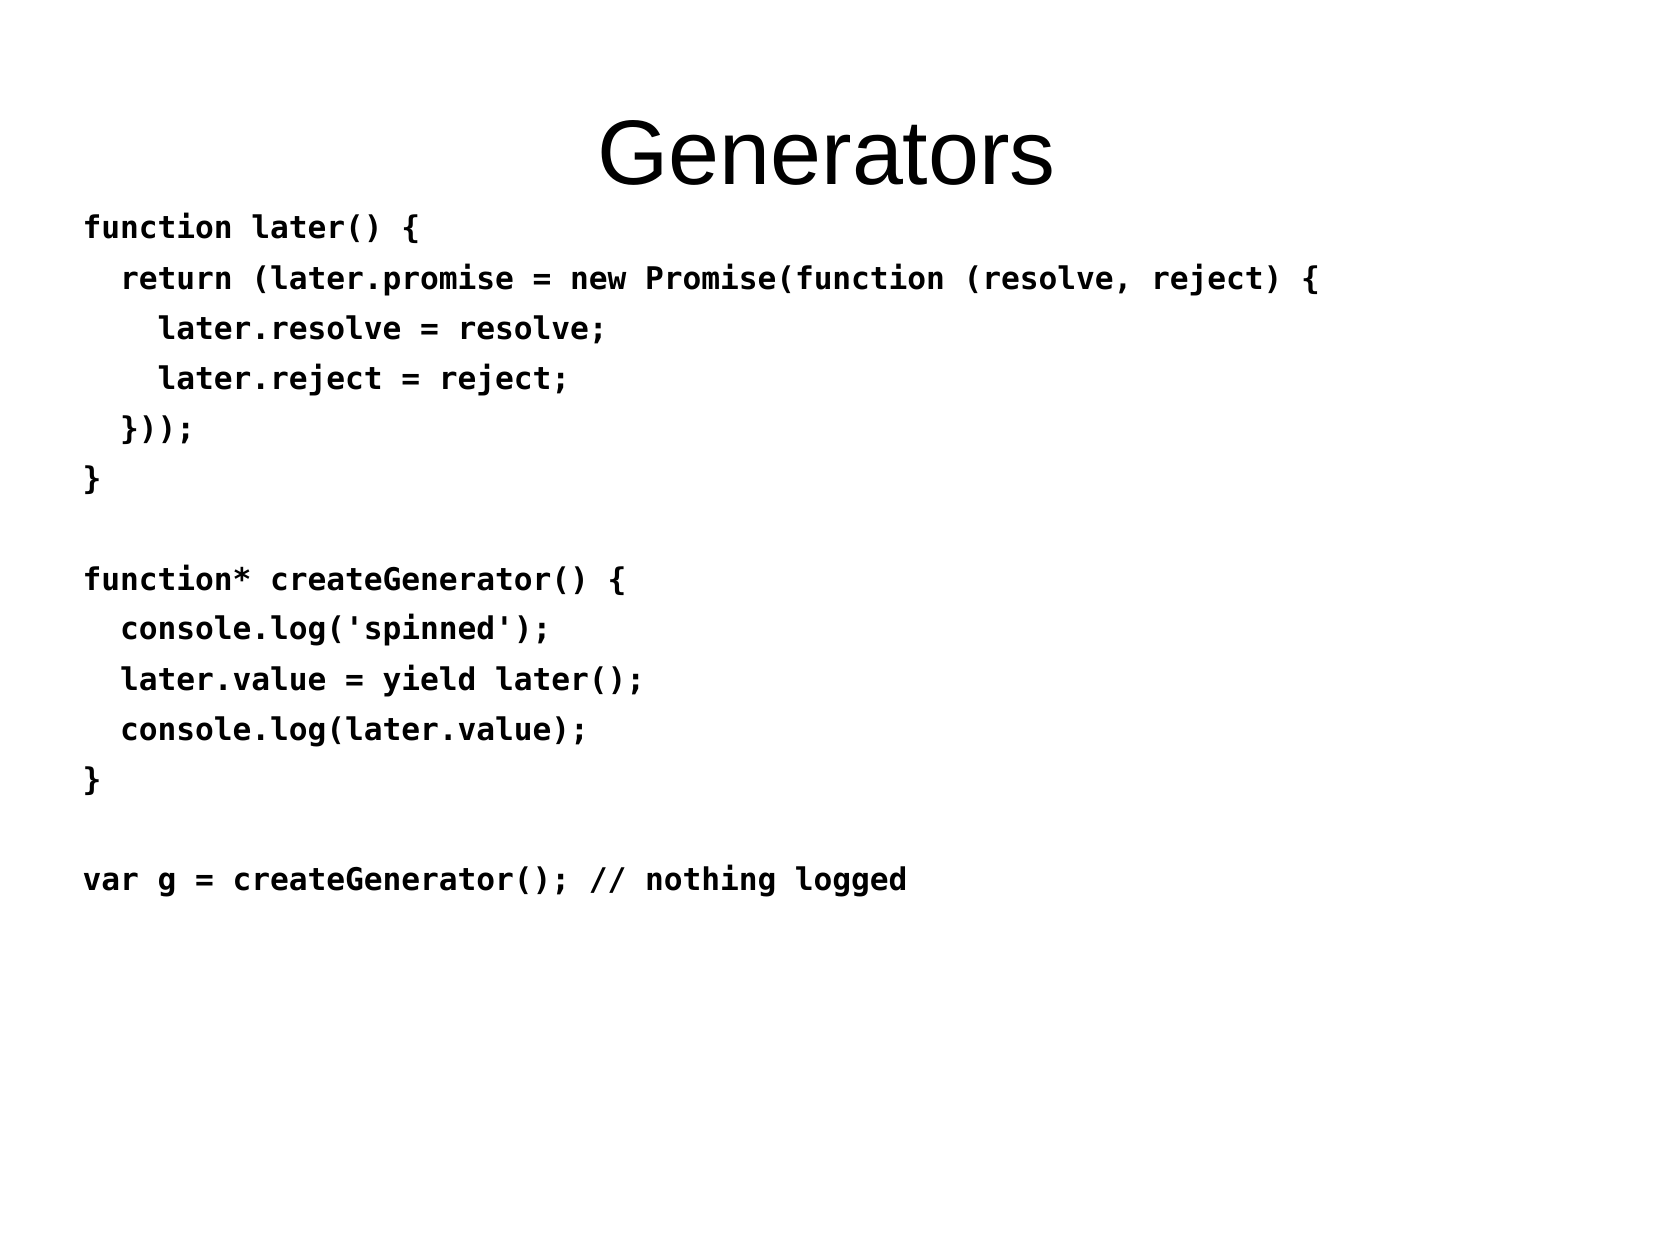

# Generators
function later() {
 return (later.promise = new Promise(function (resolve, reject) {
 later.resolve = resolve;
 later.reject = reject;
 }));
}
function* createGenerator() {
 console.log('spinned');
 later.value = yield later();
 console.log(later.value);
}
var g = createGenerator(); // nothing logged
g.next(); // created, {value: Promise, done: false}
Promise.resolve(later.promise).then(function (value) {
 g.next(value);
});
later.resolve(Math.random());